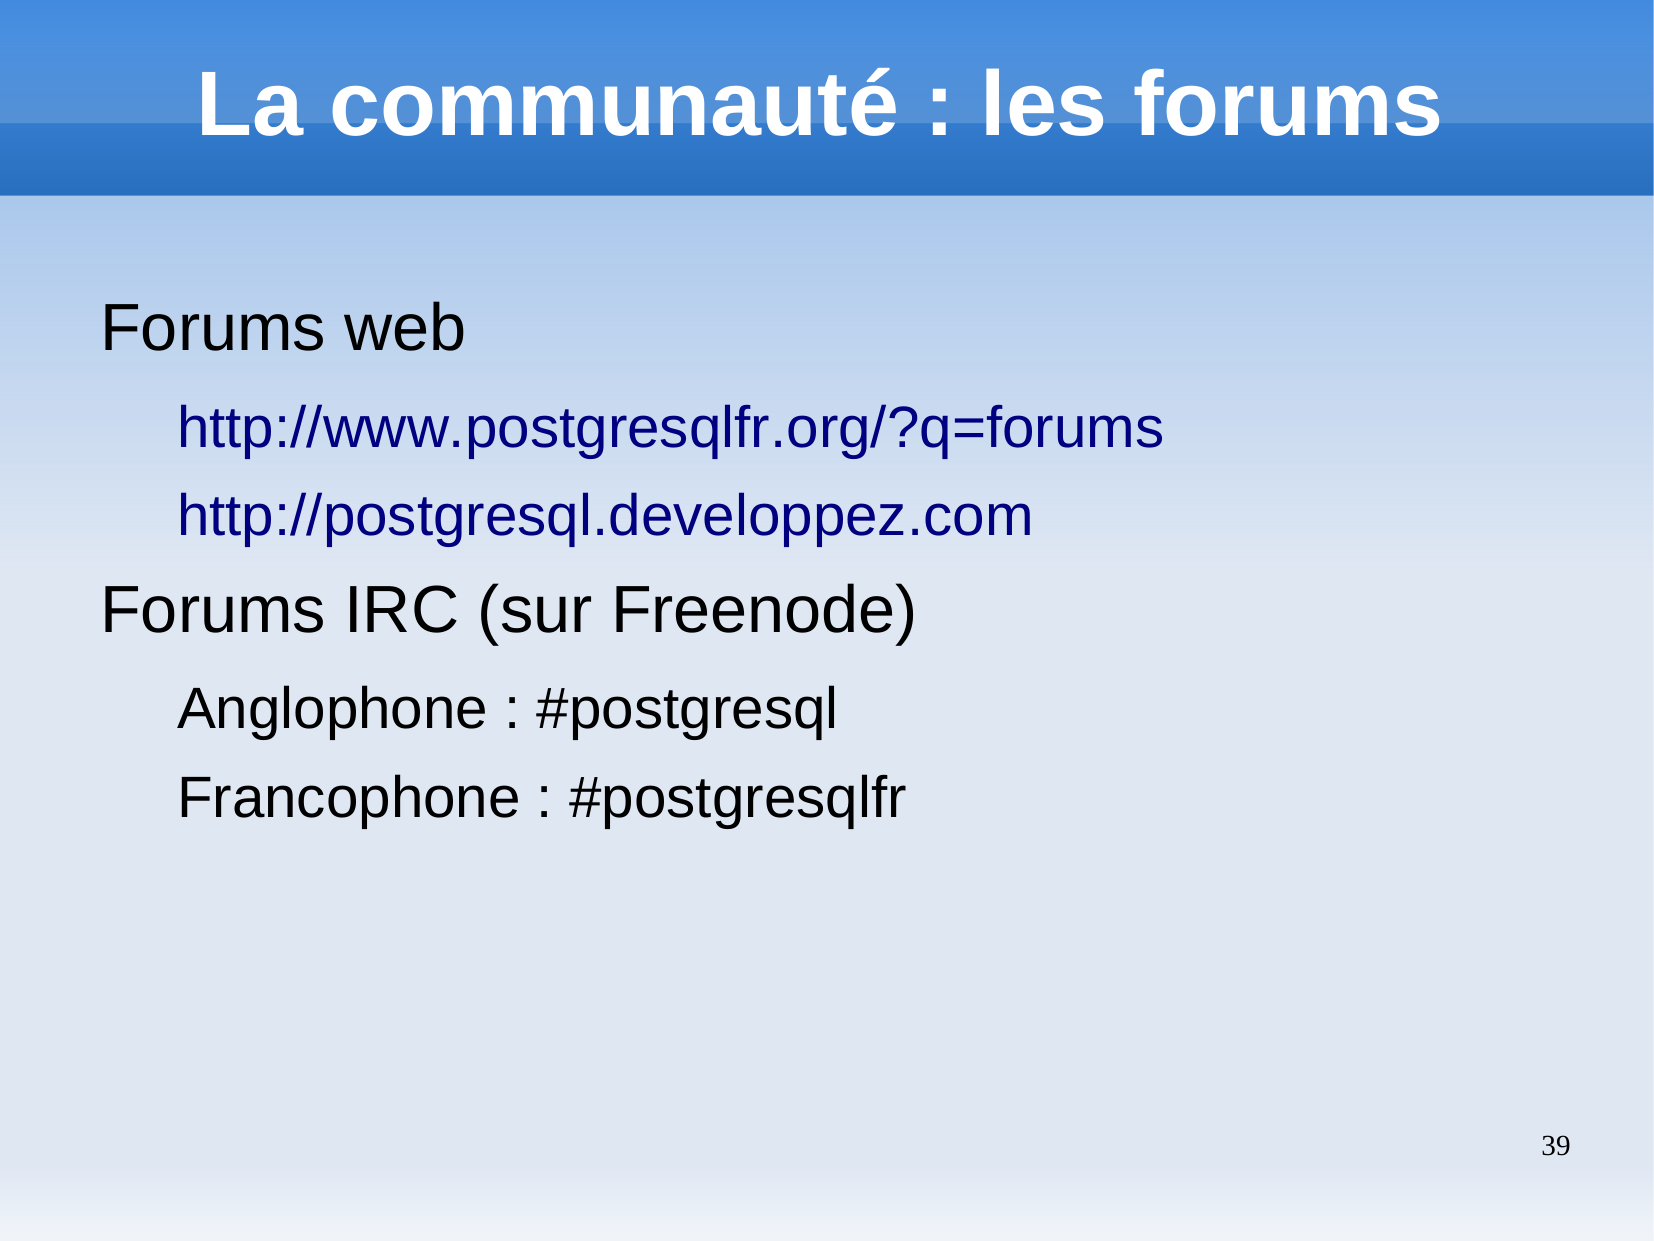

# La communauté : les forums
Forums web
http://www.postgresqlfr.org/?q=forums
http://postgresql.developpez.com
Forums IRC (sur Freenode)
Anglophone : #postgresql
Francophone : #postgresqlfr
39